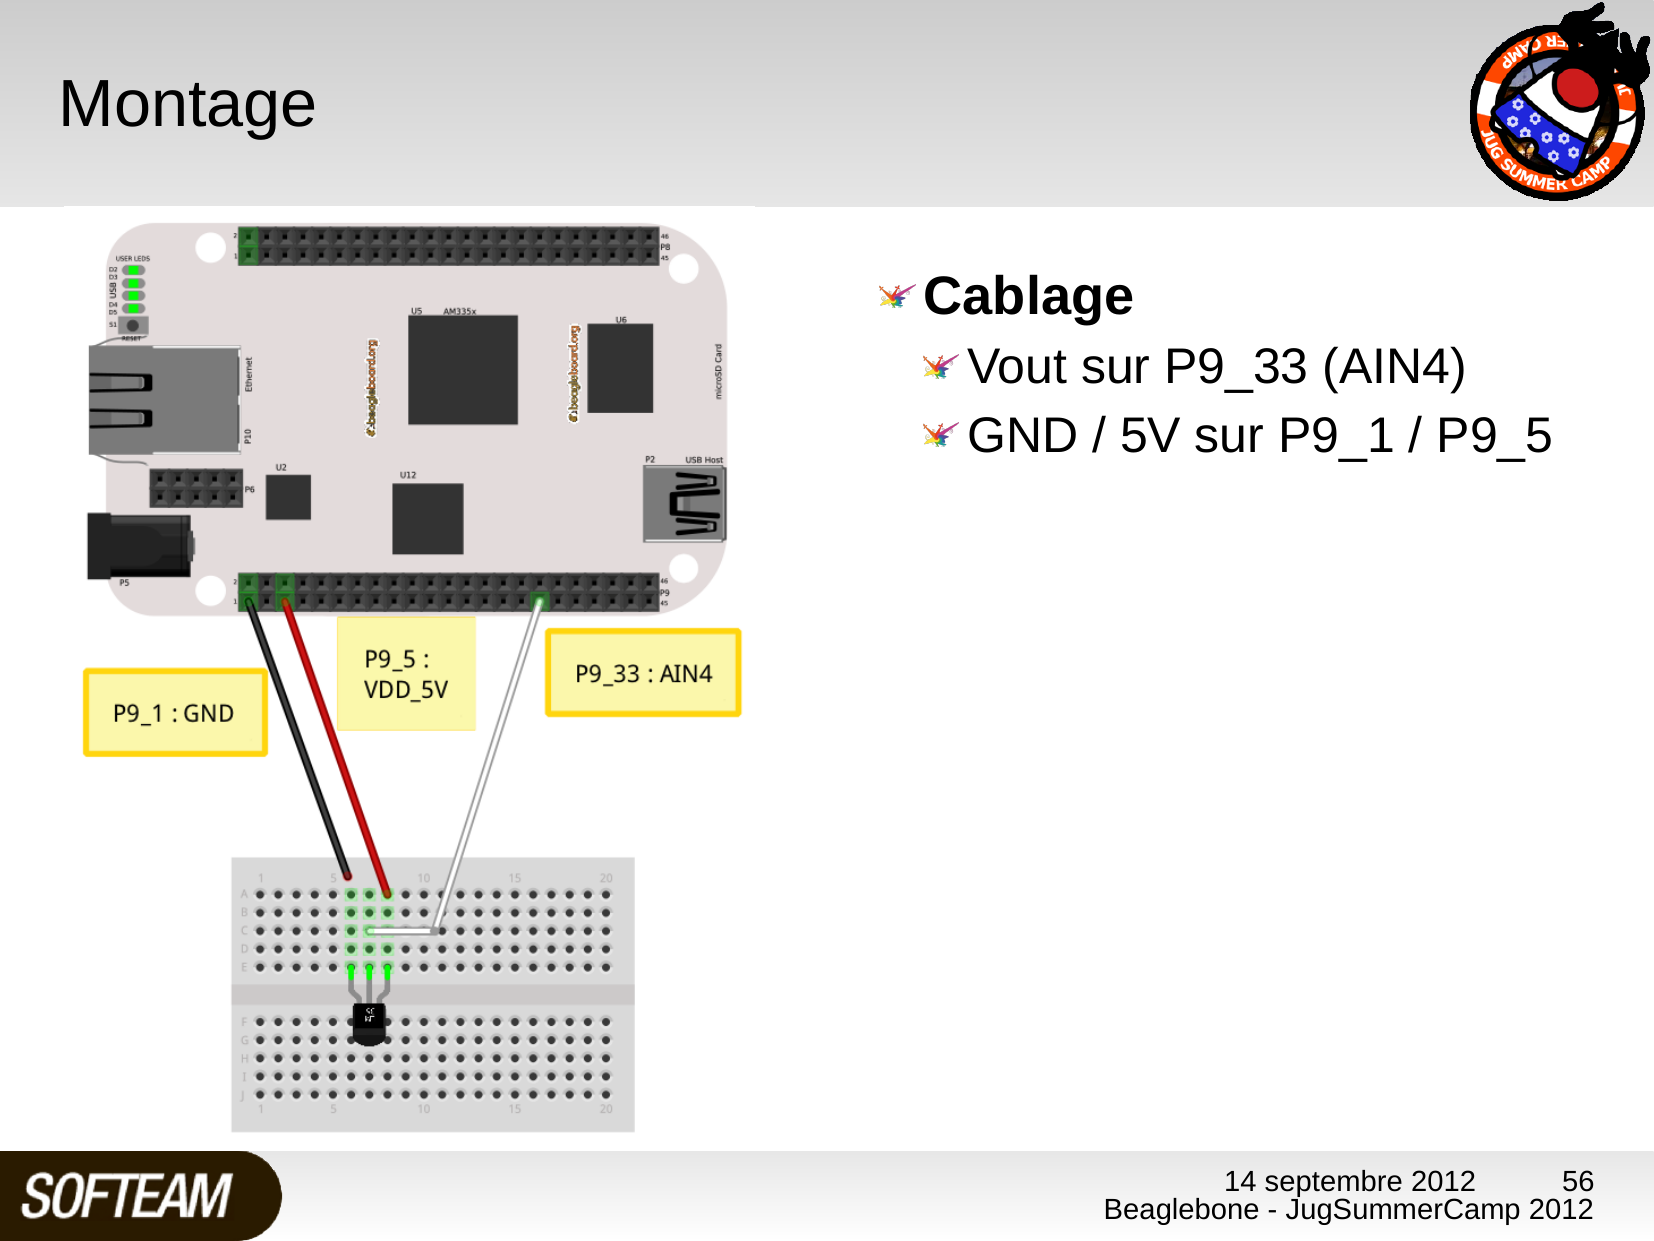

# Montage
Cablage
Vout sur P9_33 (AIN4)
GND / 5V sur P9_1 / P9_5
14 septembre 2012
56
Beaglebone - JugSummerCamp 2012